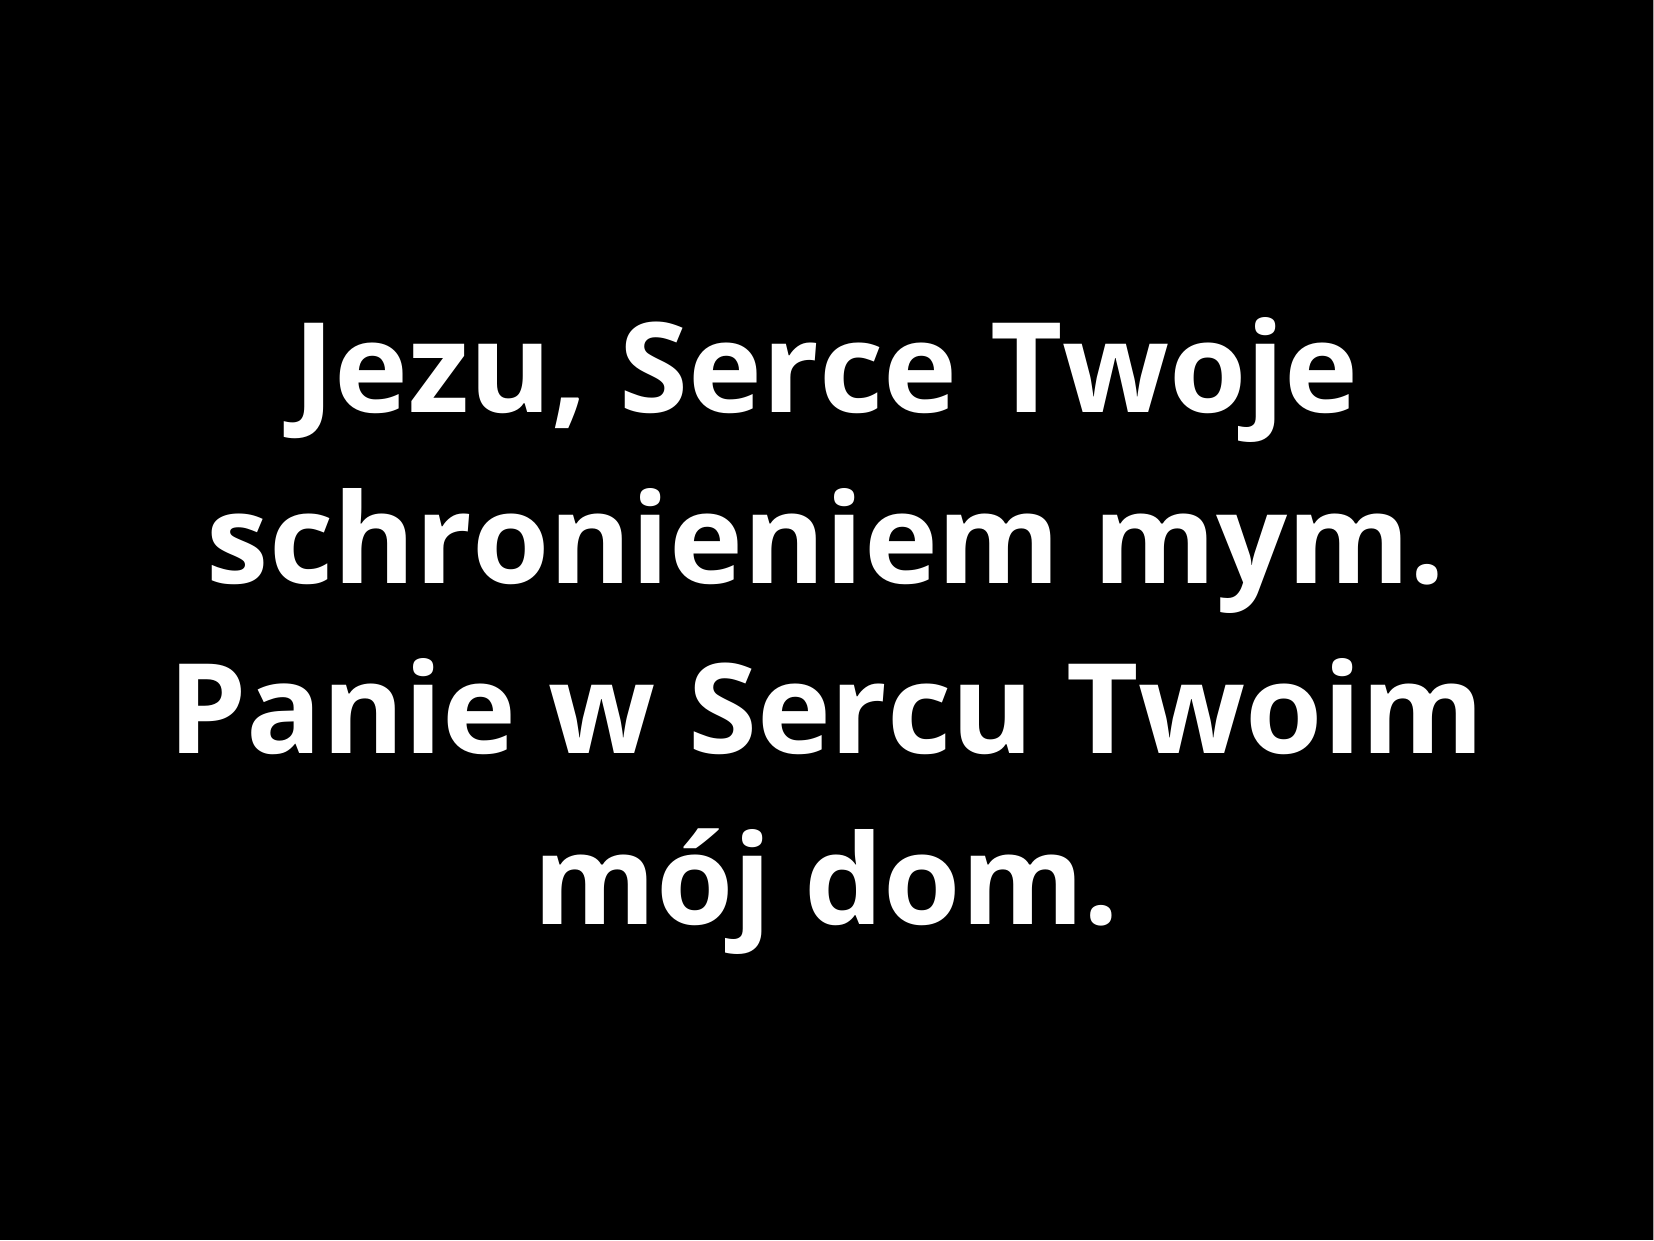

# Jezu, Serce Twoje schronieniem mym. Panie w Sercu Twoim mój dom.